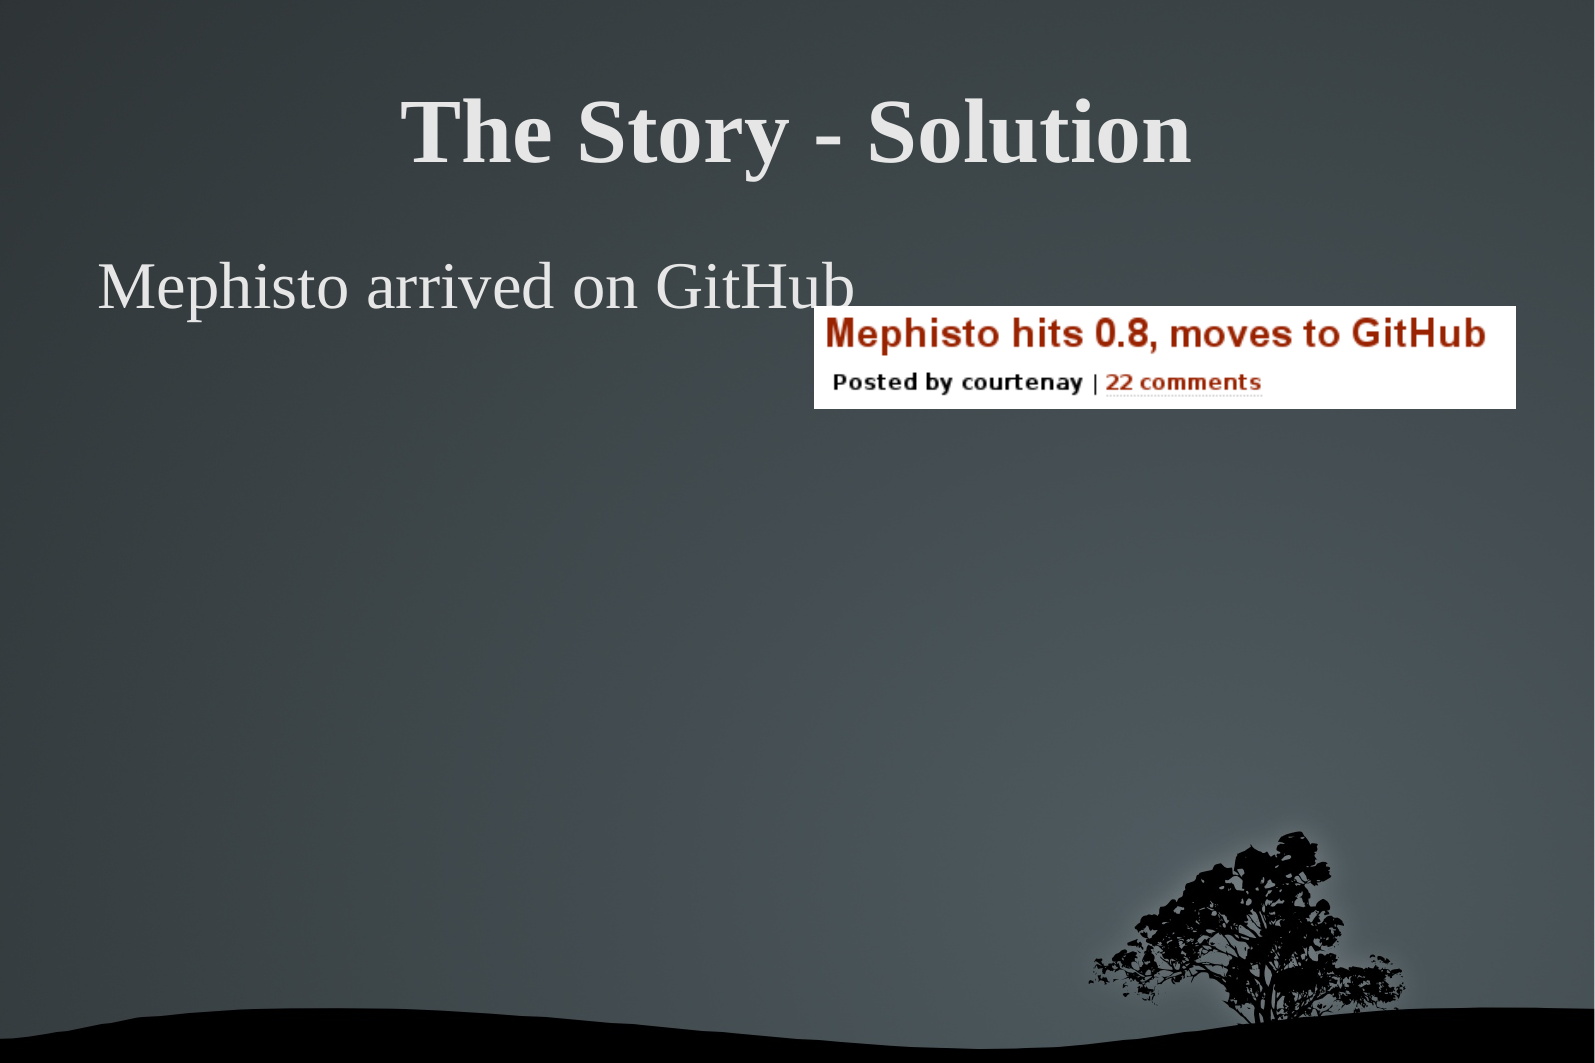

# The Story - Solution
Mephisto arrived on GitHub